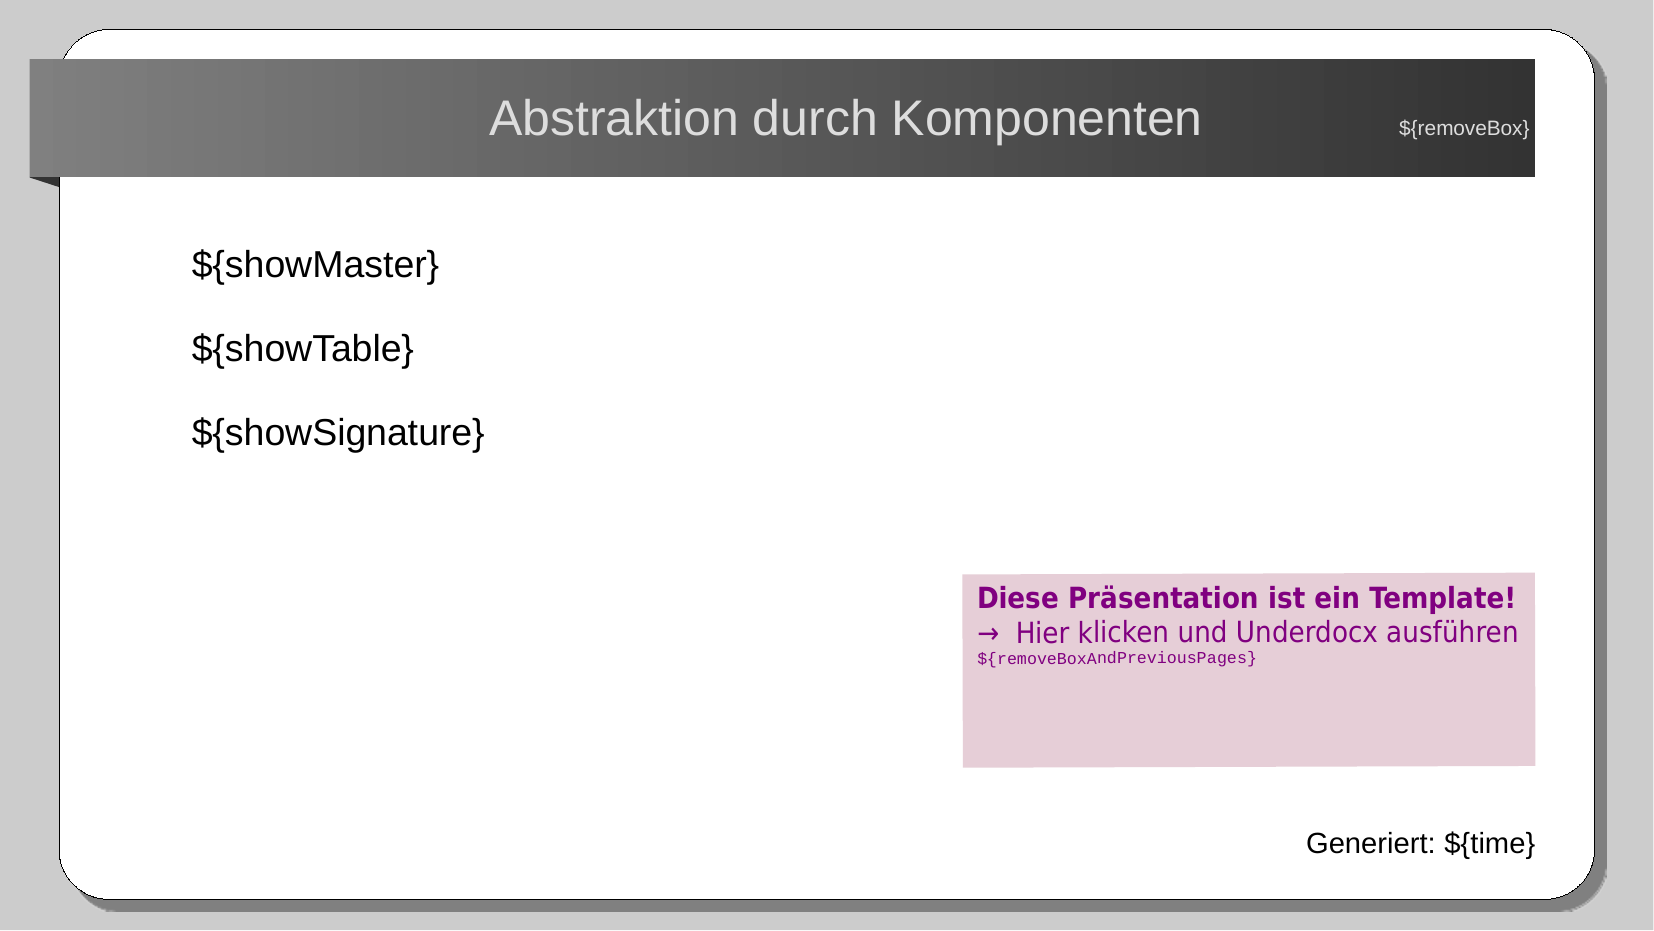

Abstraktion durch Komponenten ${removeBox}
${showMaster}
${showTable}
${showSignature}
Diese Präsentation ist ein Template!
→ Hier klicken und Underdocx ausführen
${removeBoxAndPreviousPages}
# Generiert: ${time}